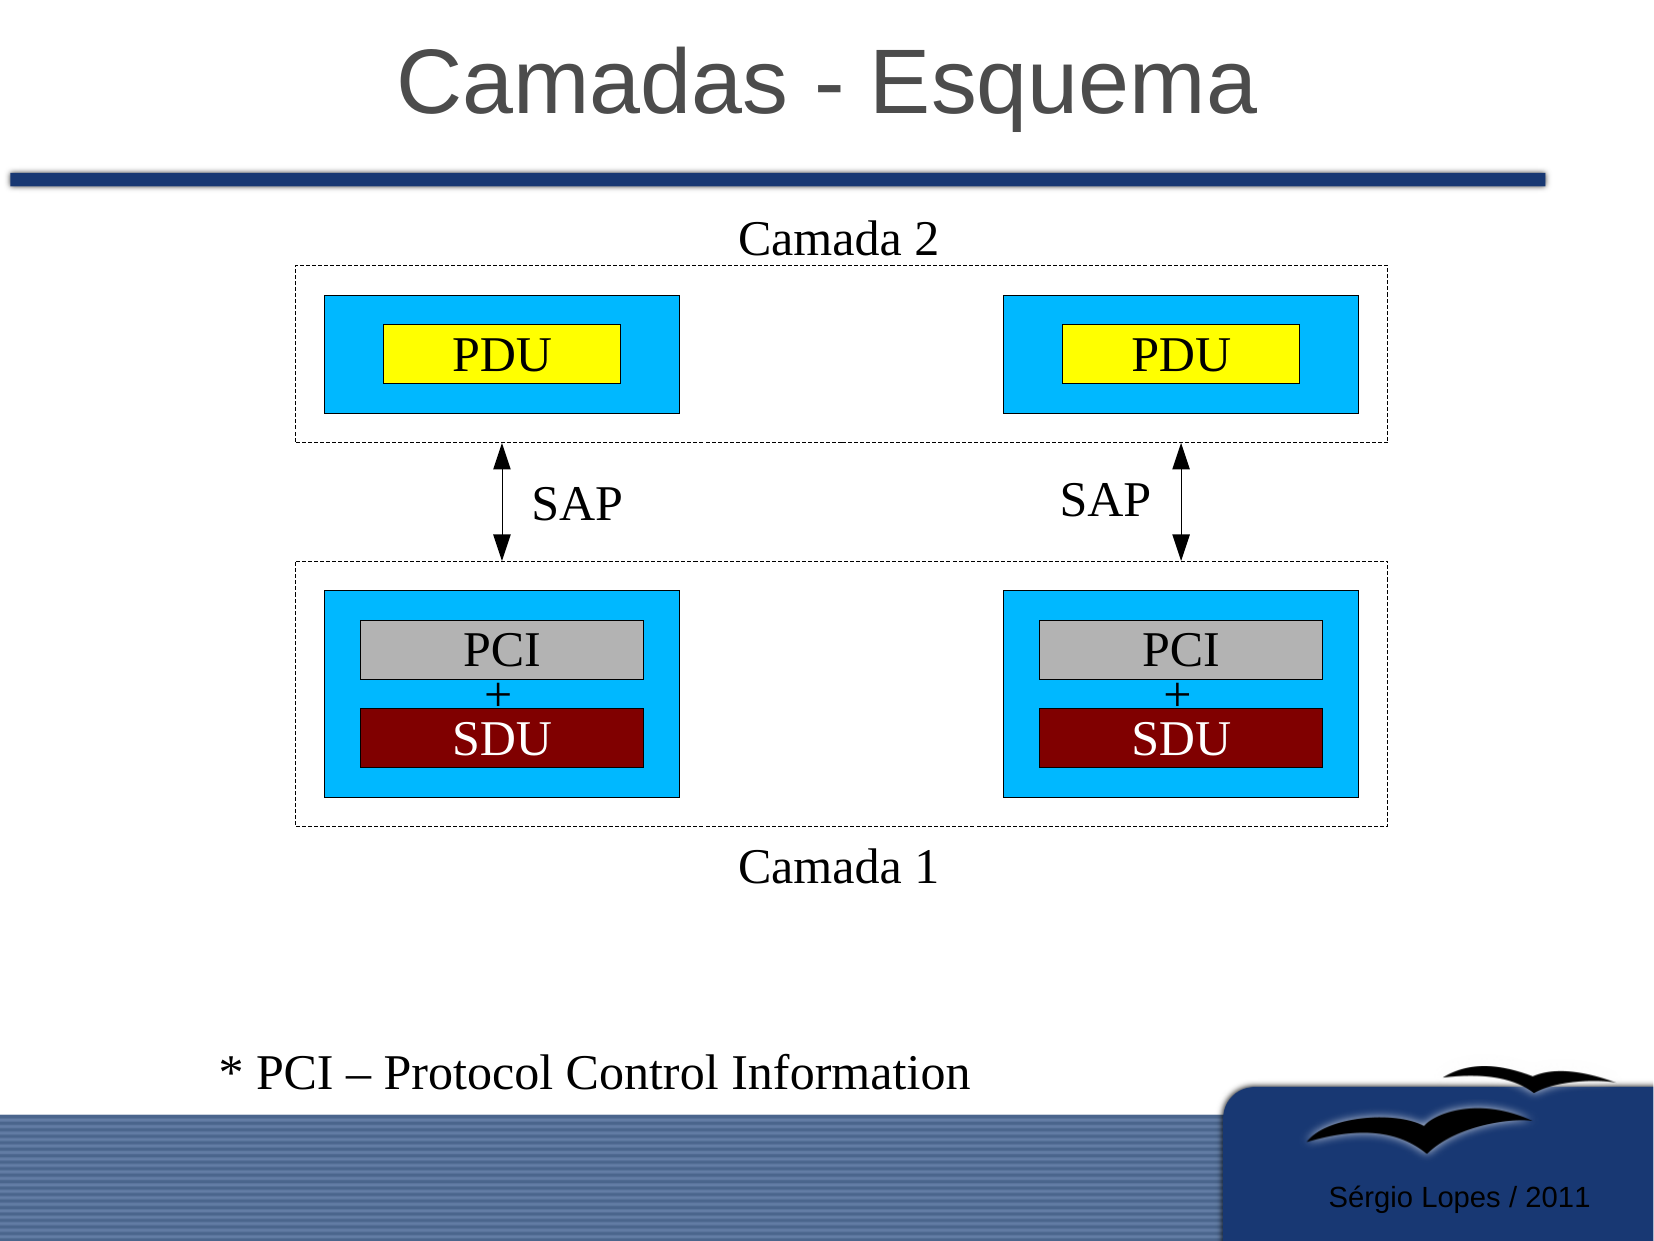

# Camadas - Esquema
Camada 2
PDU
PDU
SAP
SAP
PCI
PCI
+
+
SDU
SDU
Camada 1
* PCI – Protocol Control Information
Sérgio Lopes / 2011